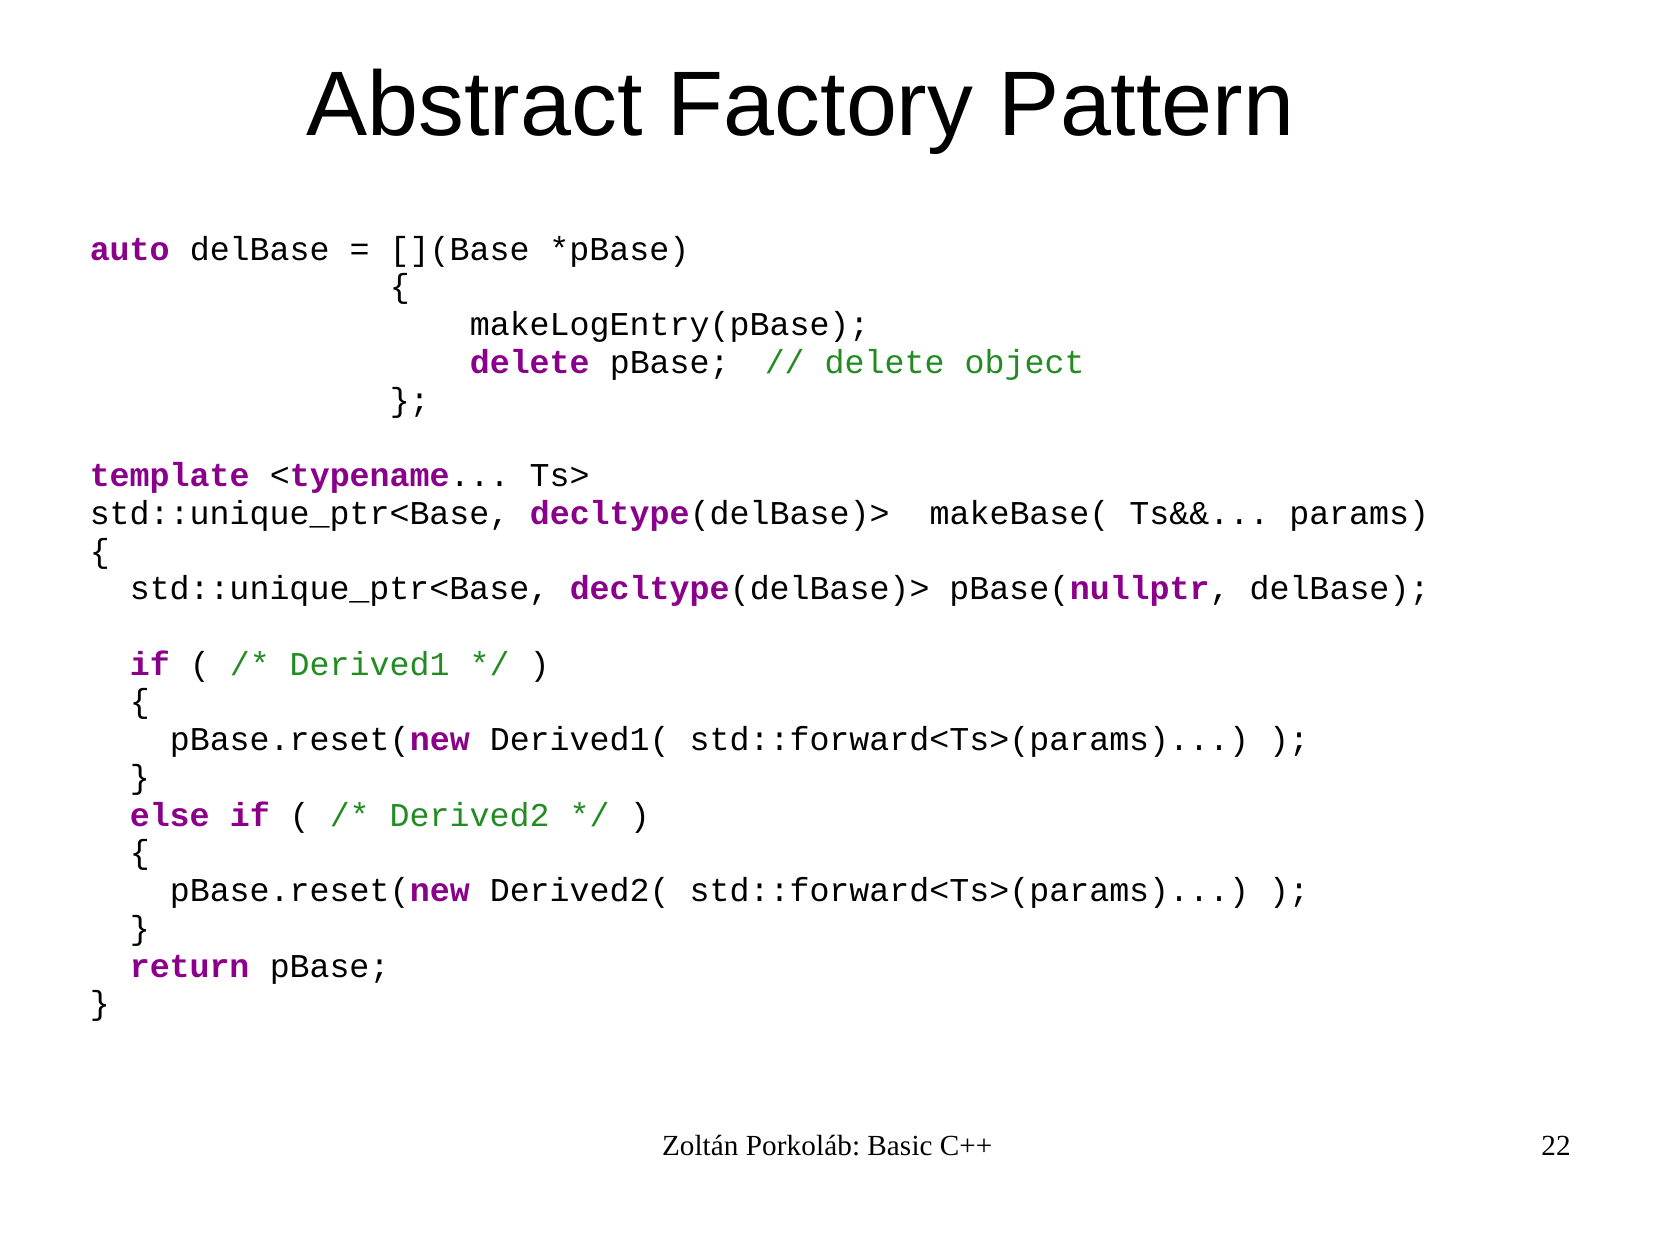

# Abstract Factory Pattern
auto delBase = [](Base *pBase)
 {
 makeLogEntry(pBase);
 delete pBase;	// delete object
 };
template <typename... Ts>
std::unique_ptr<Base, decltype(delBase)> makeBase( Ts&&... params)
{
 std::unique_ptr<Base, decltype(delBase)> pBase(nullptr, delBase);
 if ( /* Derived1 */ )
 {
 pBase.reset(new Derived1( std::forward<Ts>(params)...) );
 }
 else if ( /* Derived2 */ )
 {
 pBase.reset(new Derived2( std::forward<Ts>(params)...) );
 }
 return pBase;
}
Zoltán Porkoláb: Basic C++
22